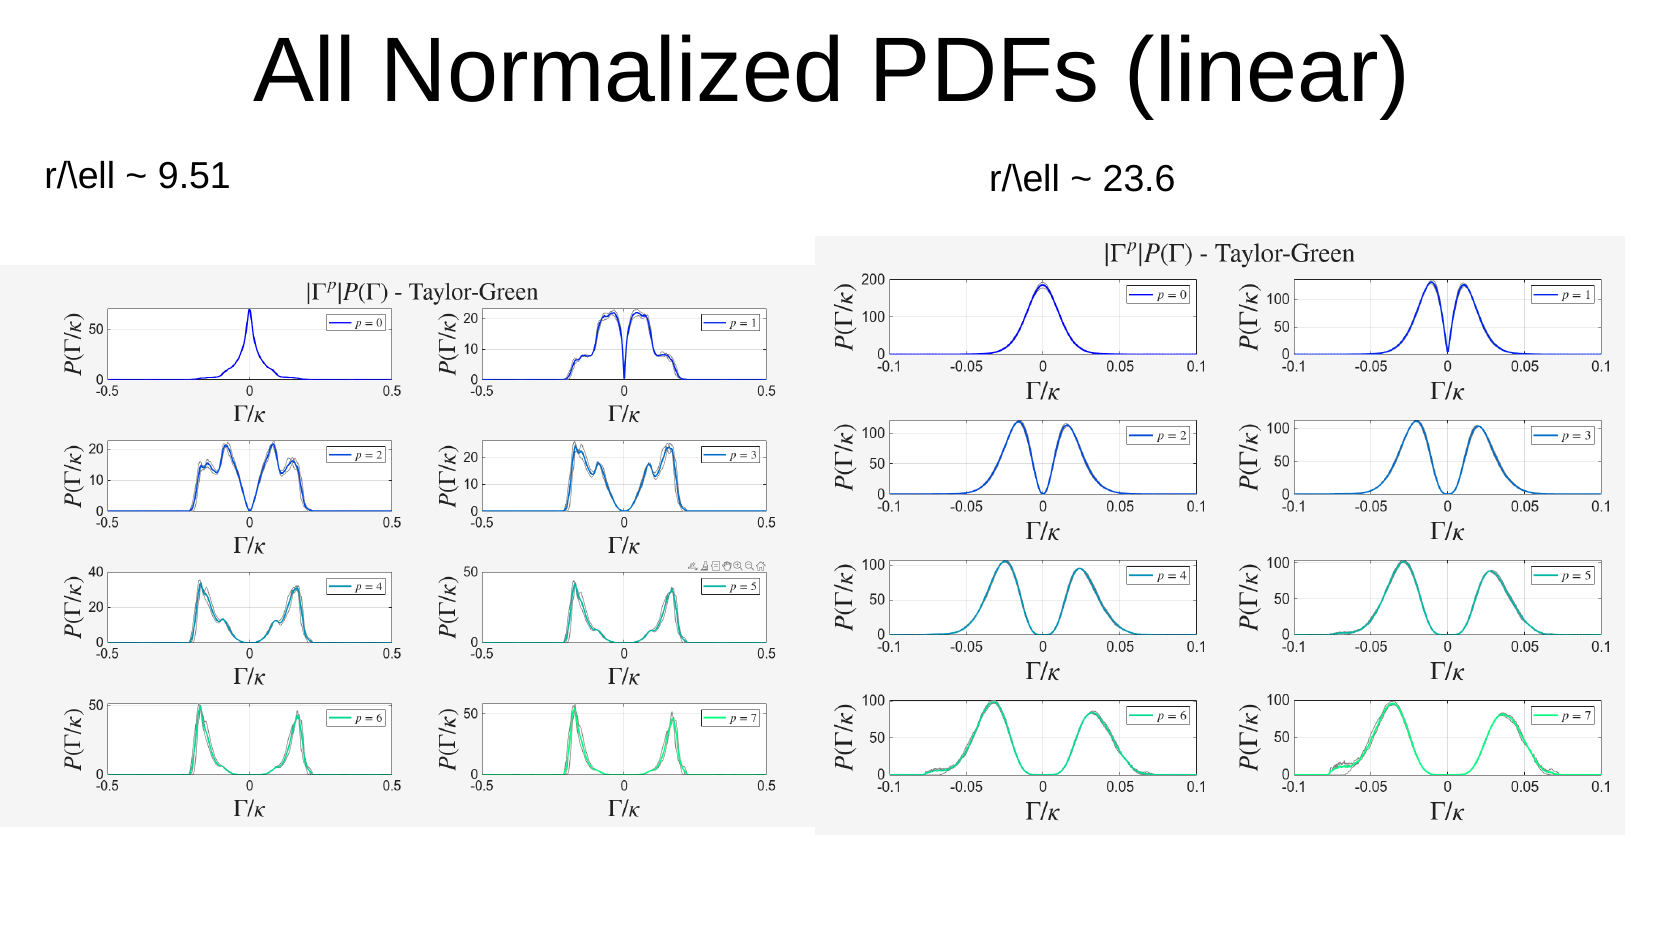

# All Normalized PDFs (linear)
r/\ell ~ 9.51
r/\ell ~ 23.6